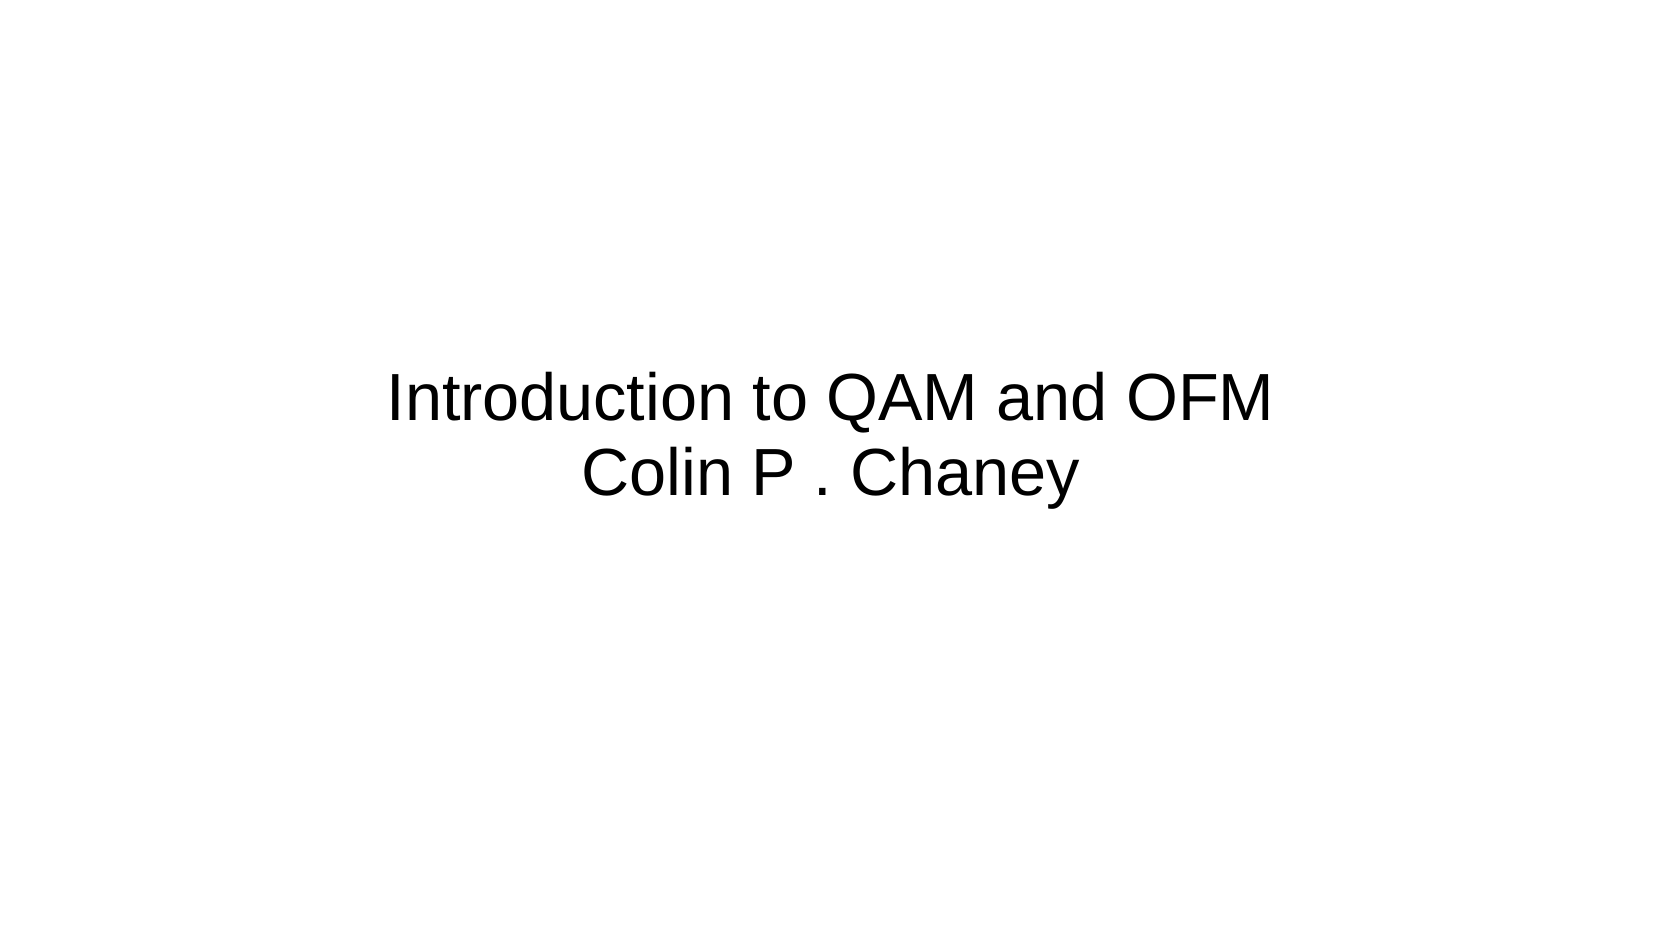

# Introduction to QAM and OFM Colin P . Chaney